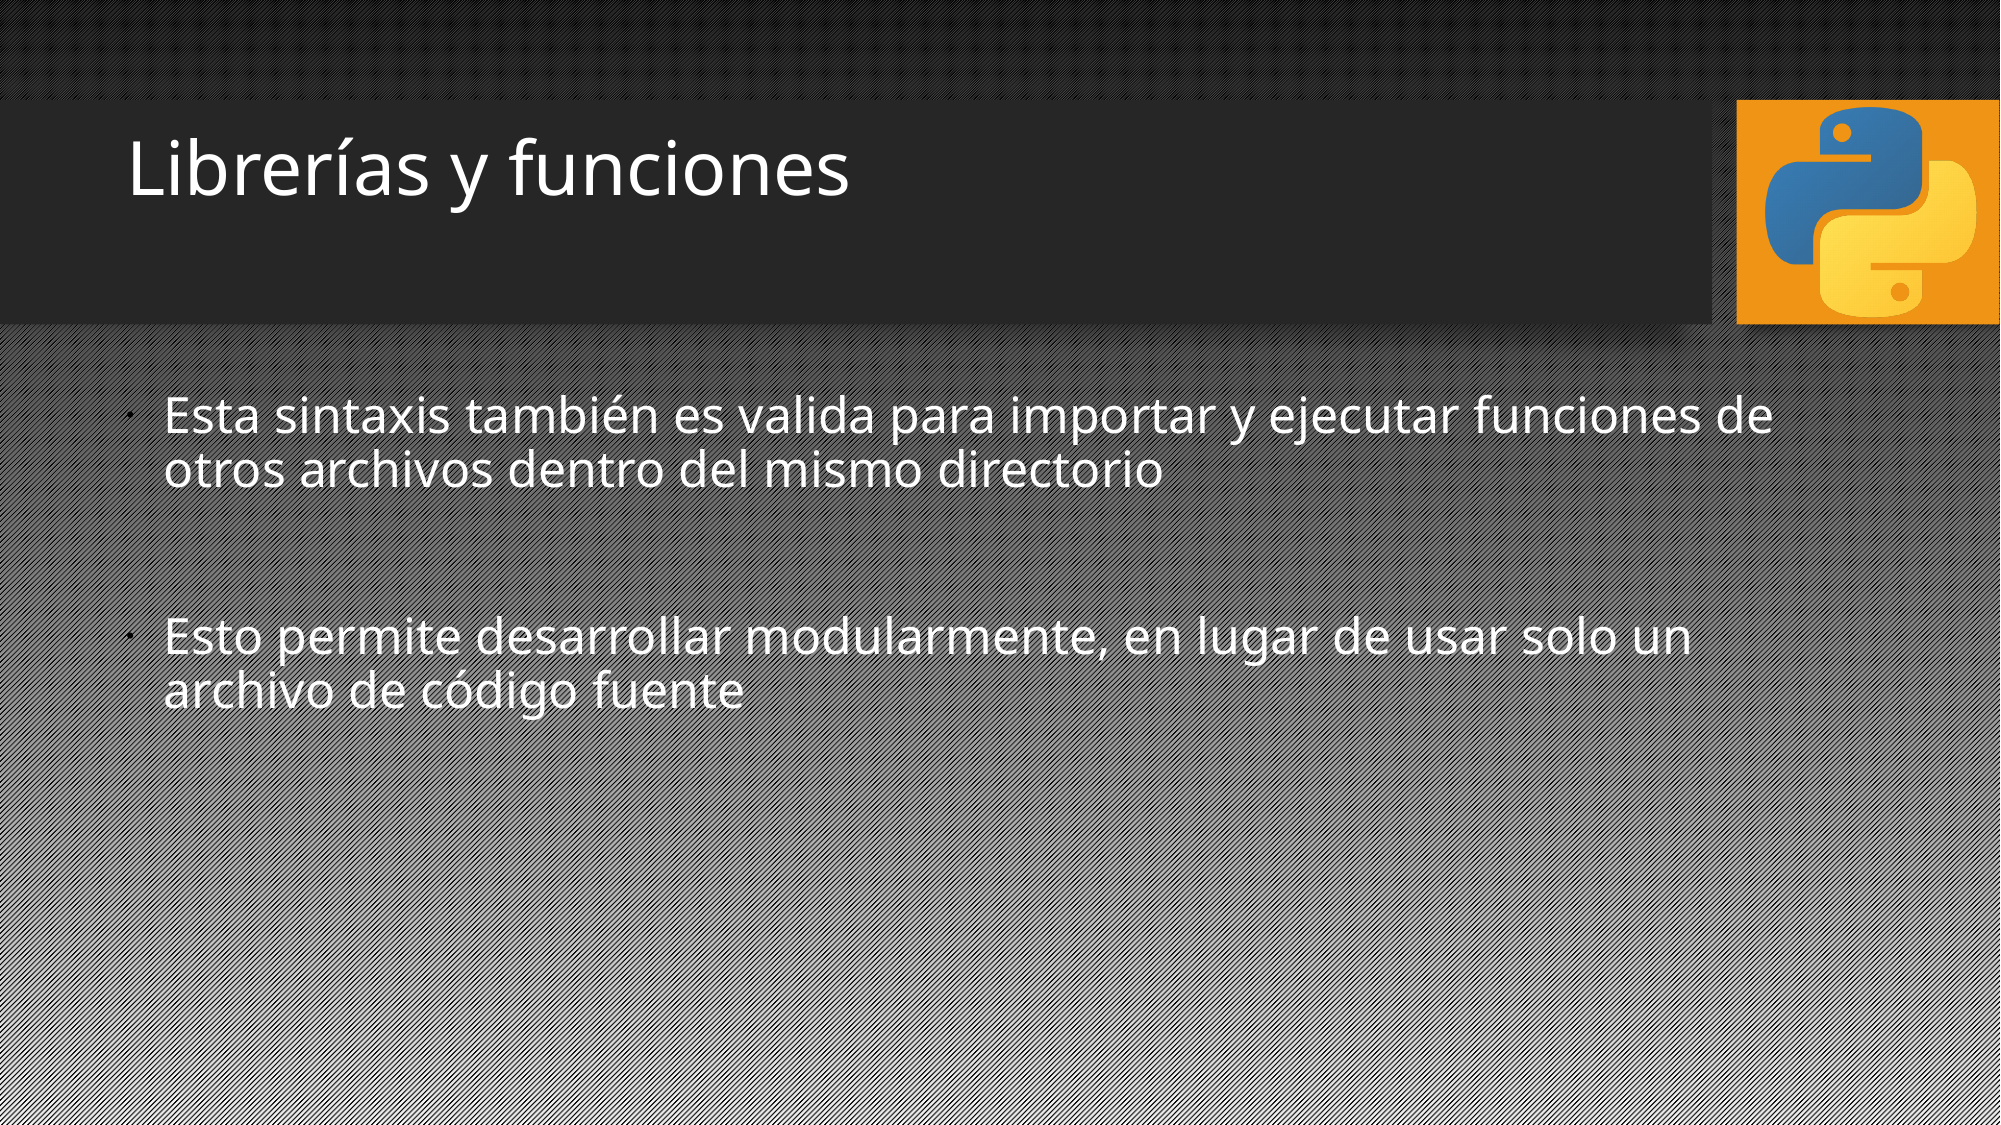

# Librerías y funciones
Esta sintaxis también es valida para importar y ejecutar funciones de otros archivos dentro del mismo directorio
Esto permite desarrollar modularmente, en lugar de usar solo un archivo de código fuente